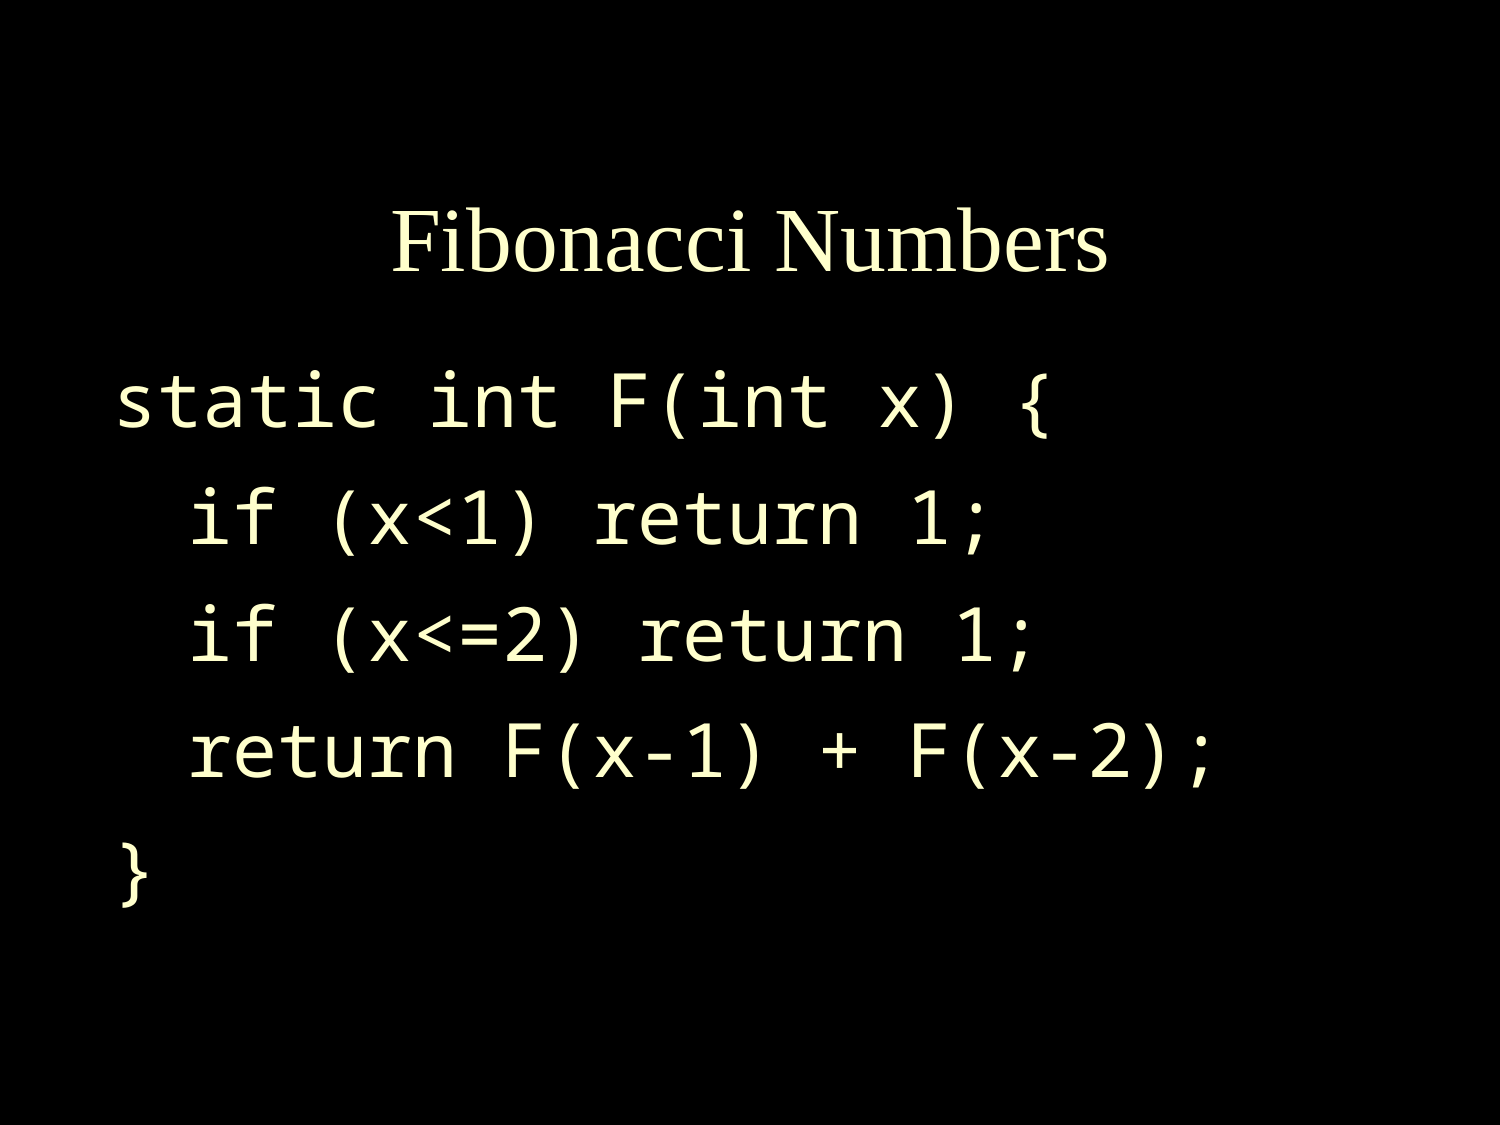

# Fibonacci Numbers
static int F(int x) {
if (x<1) return 1;
if (x<=2) return 1;
return F(x-1) + F(x-2);
}